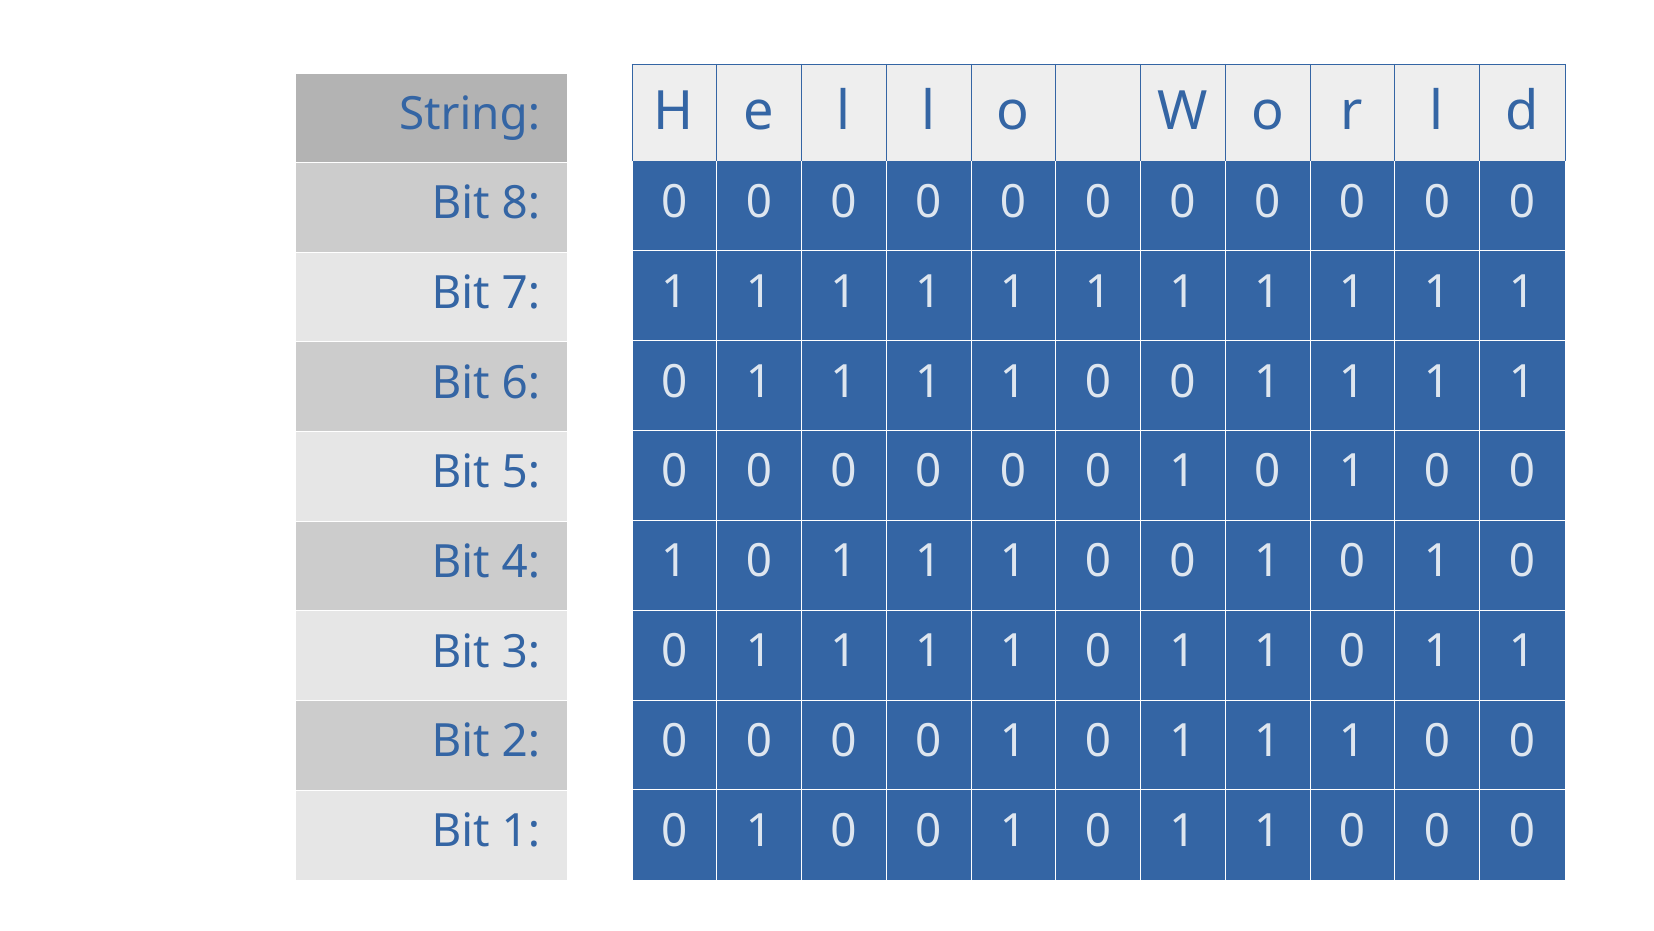

| H | e | l | l | o | | W | o | r | l | d |
| --- | --- | --- | --- | --- | --- | --- | --- | --- | --- | --- |
| 0 | 0 | 0 | 0 | 0 | 0 | 0 | 0 | 0 | 0 | 0 |
| 1 | 1 | 1 | 1 | 1 | 1 | 1 | 1 | 1 | 1 | 1 |
| 0 | 1 | 1 | 1 | 1 | 0 | 0 | 1 | 1 | 1 | 1 |
| 0 | 0 | 0 | 0 | 0 | 0 | 1 | 0 | 1 | 0 | 0 |
| 1 | 0 | 1 | 1 | 1 | 0 | 0 | 1 | 0 | 1 | 0 |
| 0 | 1 | 1 | 1 | 1 | 0 | 1 | 1 | 0 | 1 | 1 |
| 0 | 0 | 0 | 0 | 1 | 0 | 1 | 1 | 1 | 0 | 0 |
| 0 | 1 | 0 | 0 | 1 | 0 | 1 | 1 | 0 | 0 | 0 |
| String: |
| --- |
| Bit 8: |
| Bit 7: |
| Bit 6: |
| Bit 5: |
| Bit 4: |
| Bit 3: |
| Bit 2: |
| Bit 1: |